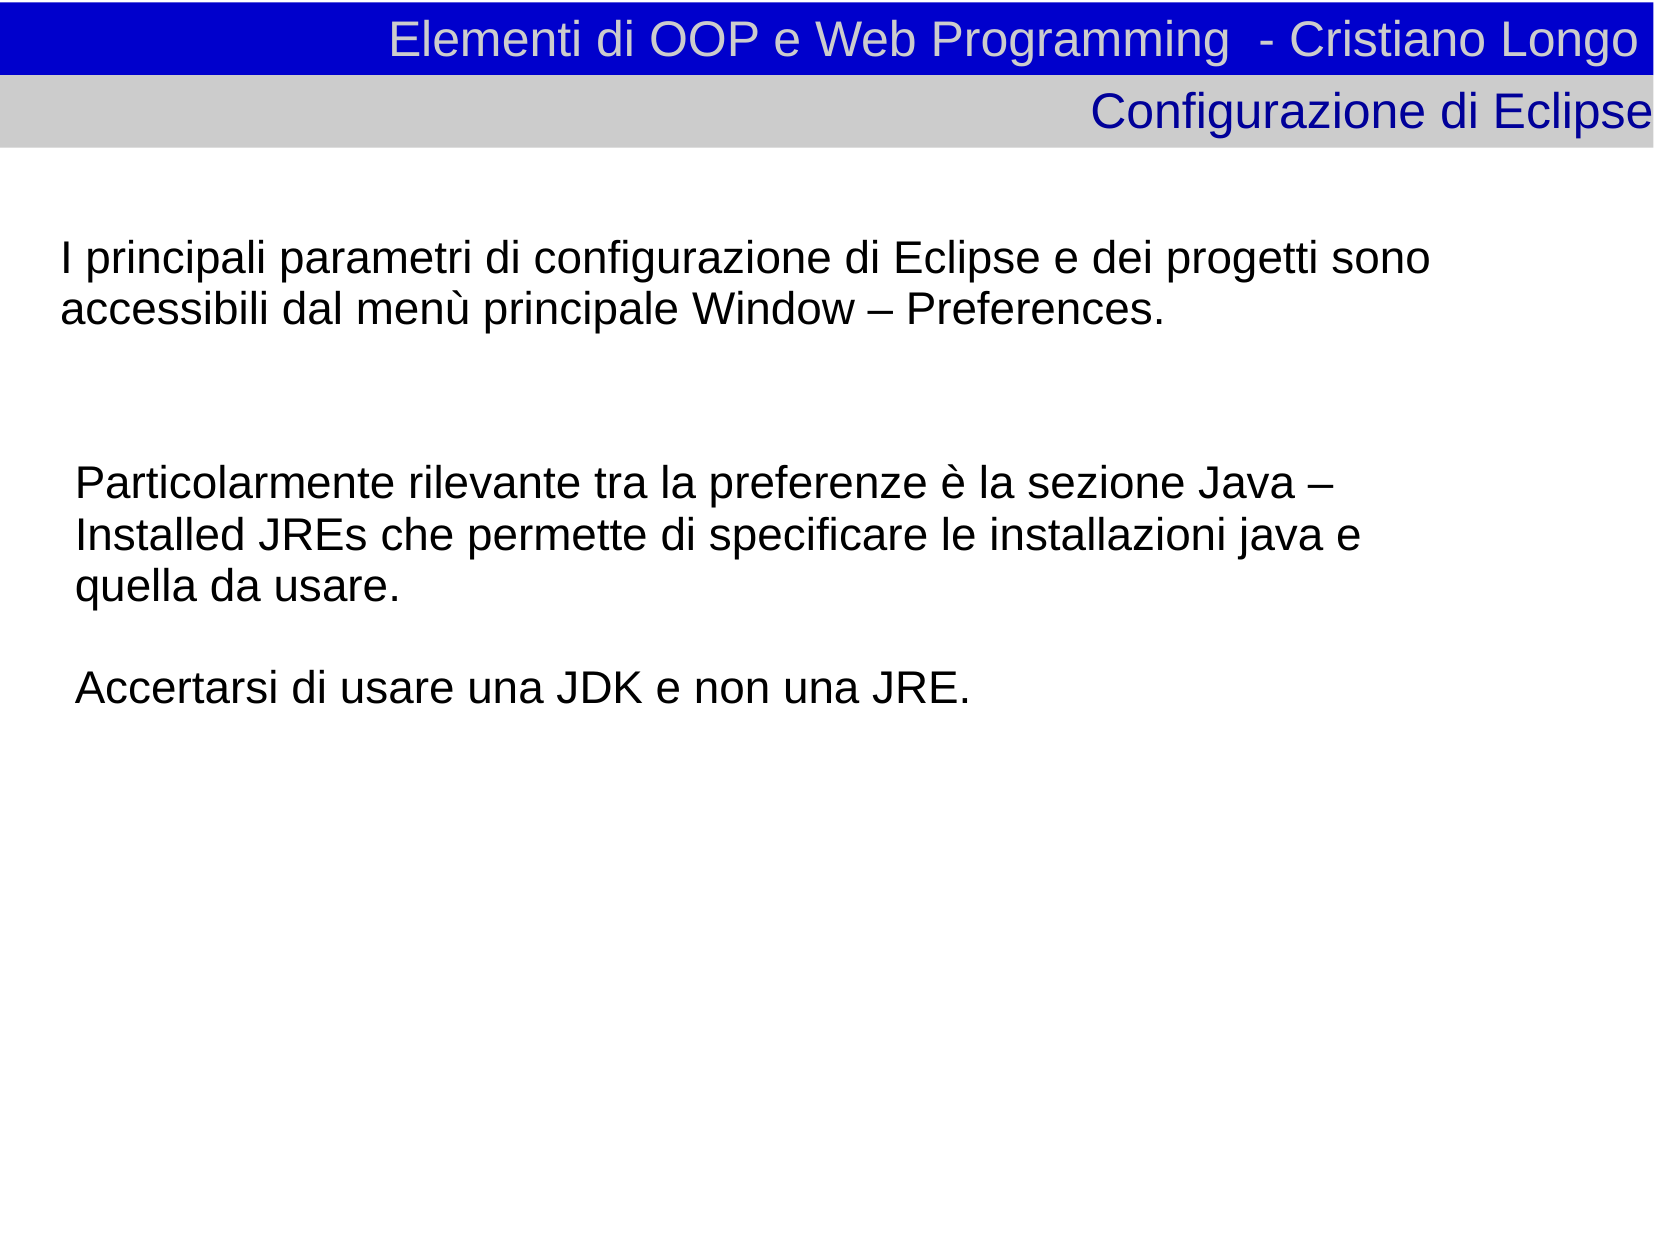

# Elementi di OOP e Web Programming - Cristiano Longo
Configurazione di Eclipse
I principali parametri di configurazione di Eclipse e dei progetti sono accessibili dal menù principale Window – Preferences.
Particolarmente rilevante tra la preferenze è la sezione Java – Installed JREs che permette di specificare le installazioni java e quella da usare.
Accertarsi di usare una JDK e non una JRE.